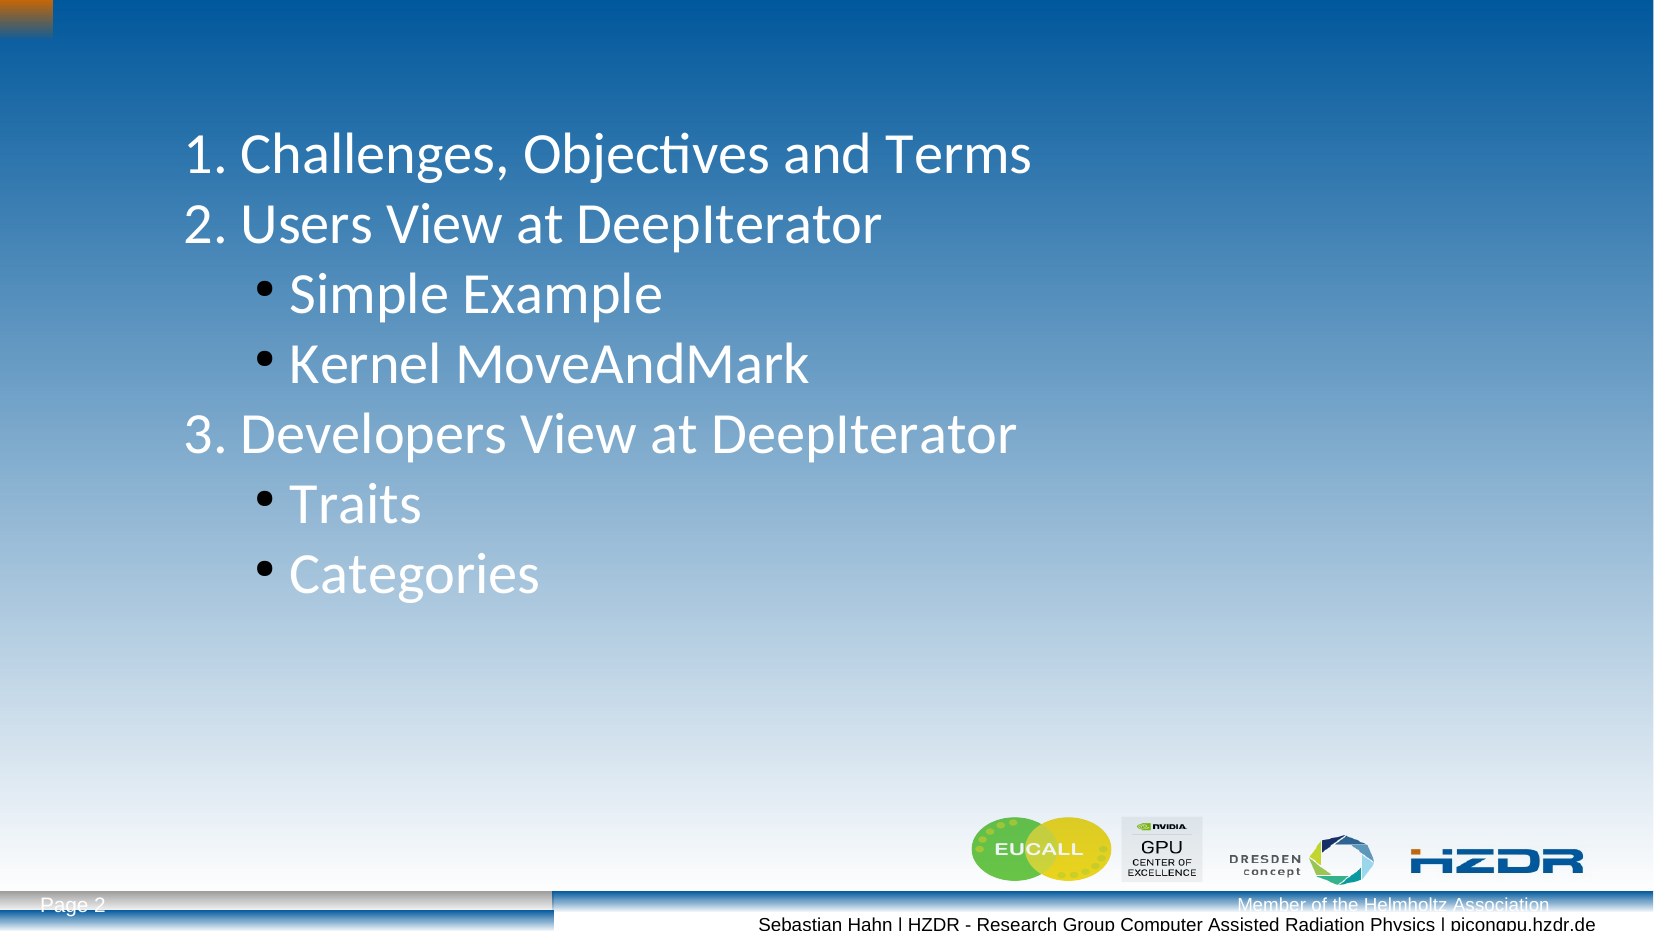

#
1. Challenges, Objectives and Terms
2. Users View at DeepIterator
Simple Example
Kernel MoveAndMark
3. Developers View at DeepIterator
Traits
Categories